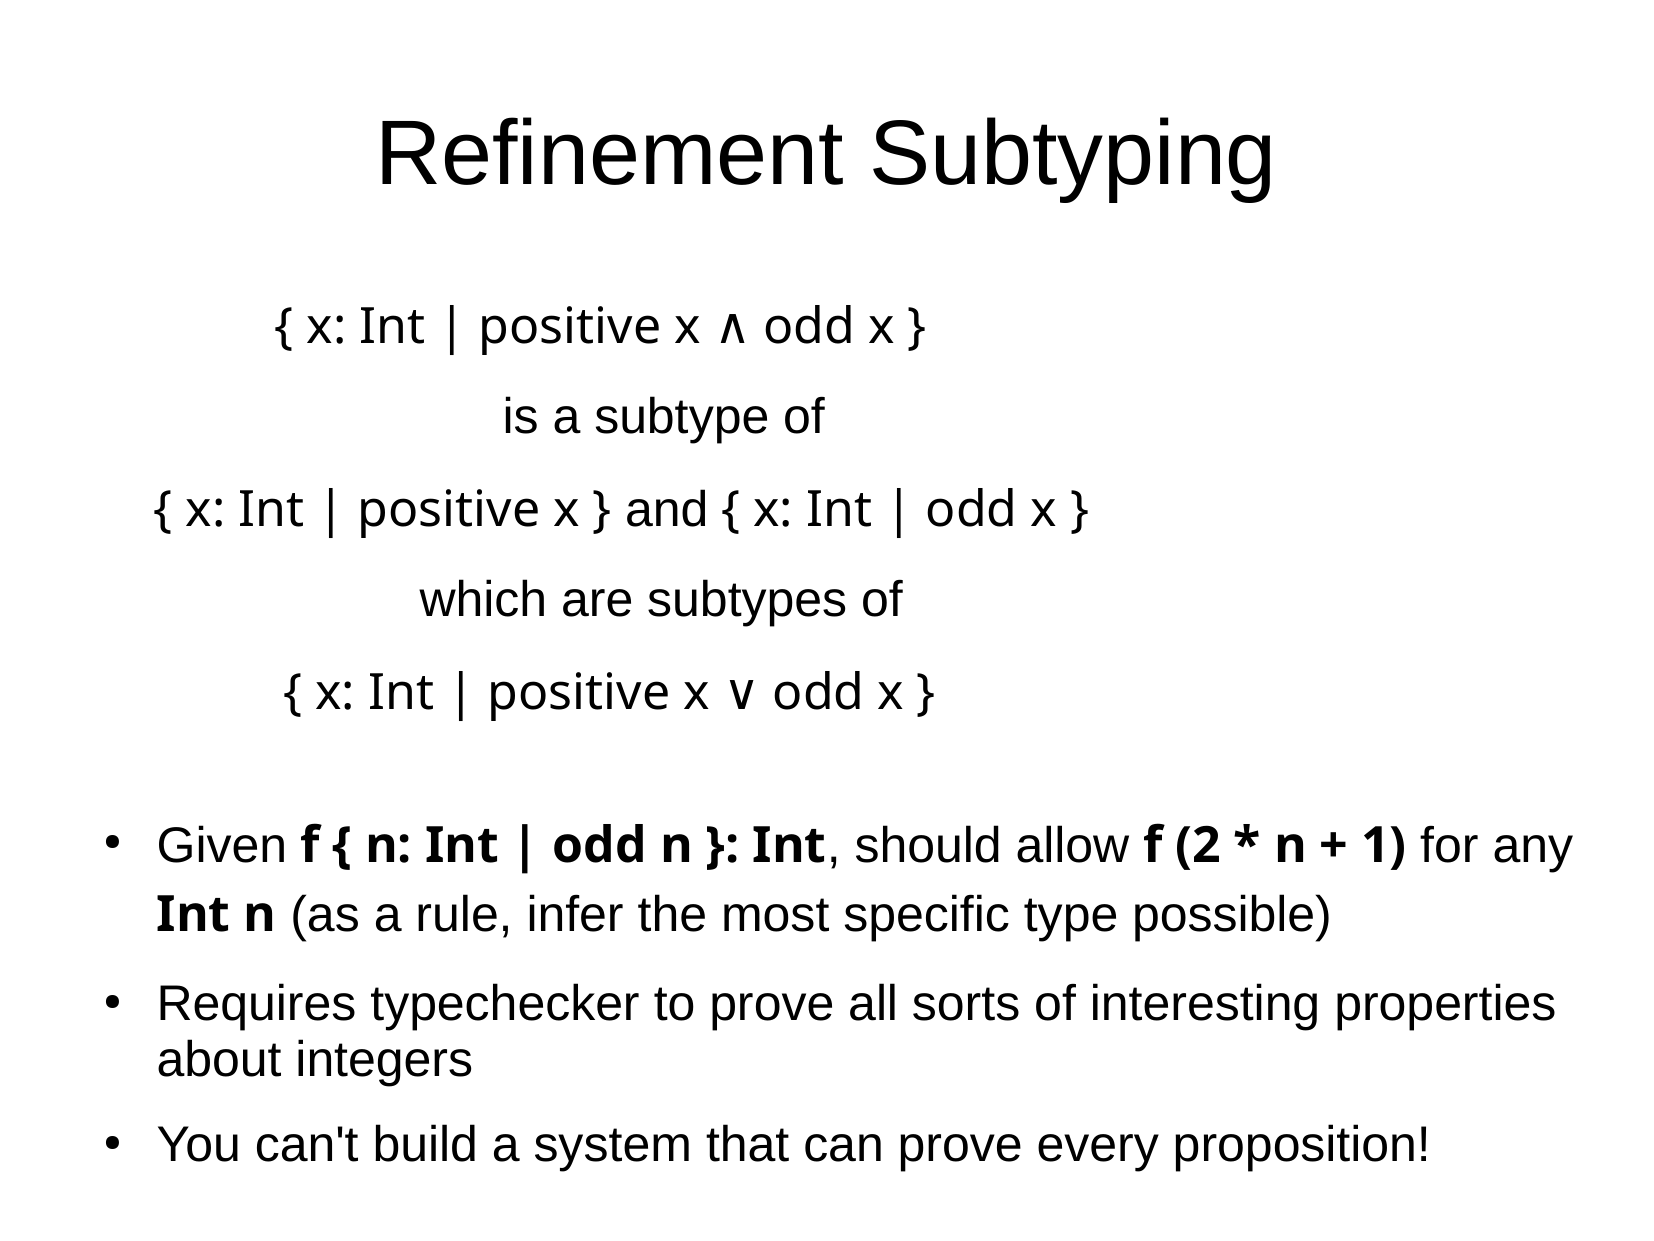

# Refinement Subtyping
 	 { x: Int | positive x ∧ odd x }
 is a subtype of
{ x: Int | positive x } and { x: Int | odd x }
 which are subtypes of
 { x: Int | positive x ∨ odd x }
Given f { n: Int | odd n }: Int, should allow f (2 * n + 1) for any Int n (as a rule, infer the most specific type possible)
Requires typechecker to prove all sorts of interesting properties about integers
You can't build a system that can prove every proposition!